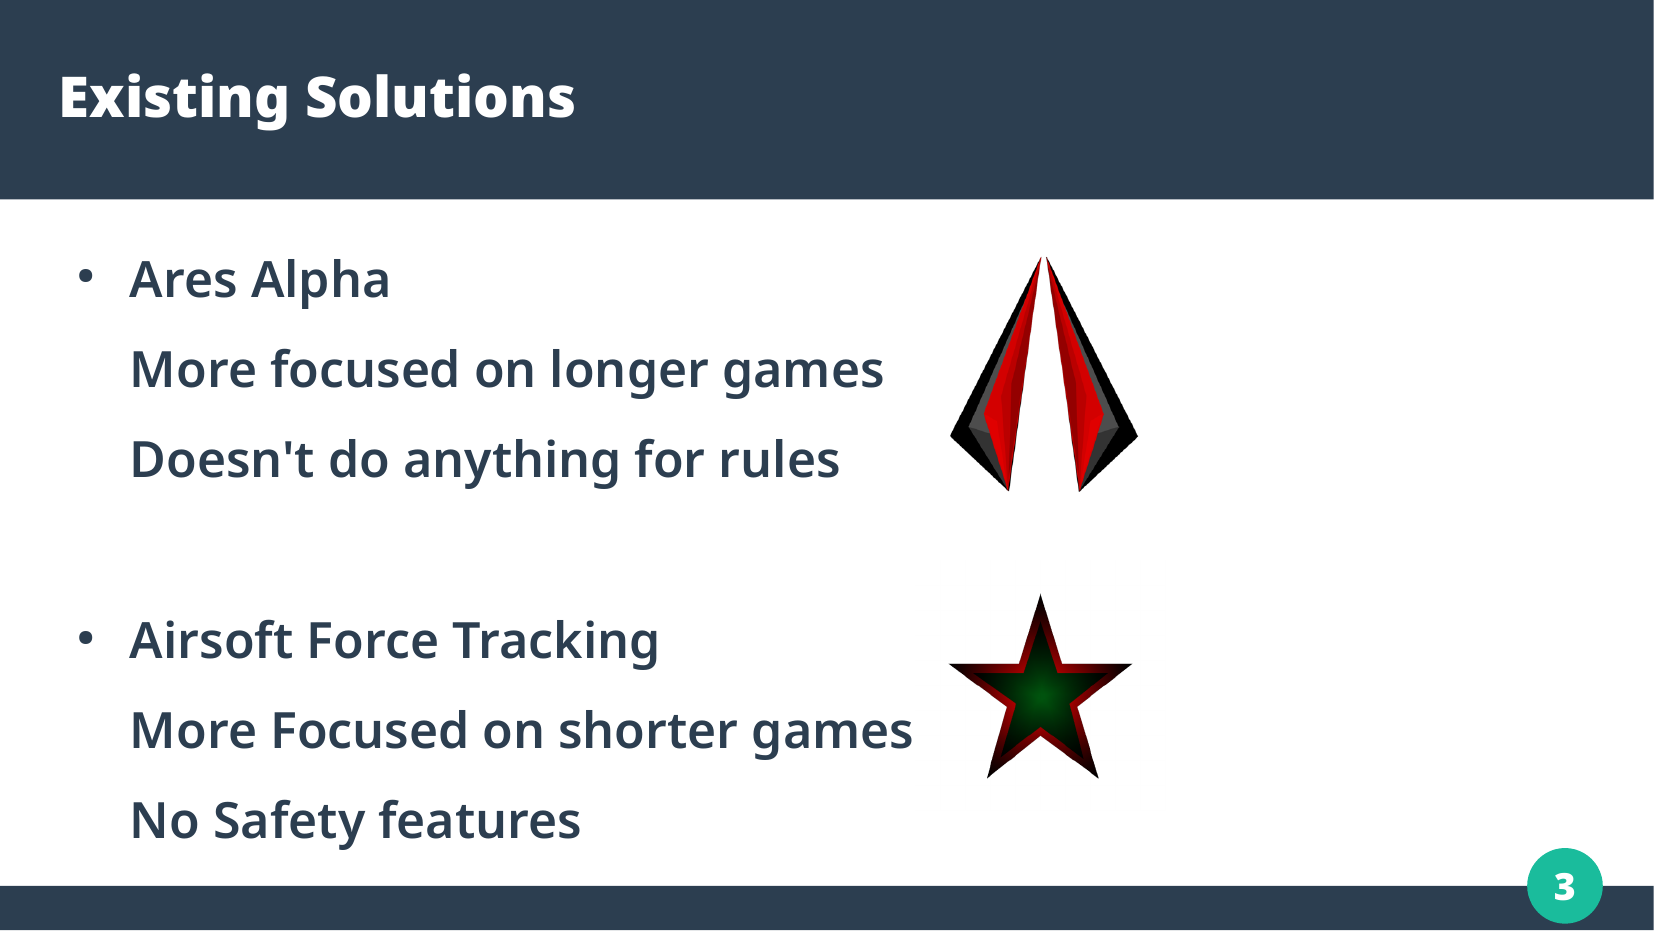

# Existing Solutions
Ares Alpha
More focused on longer games
Doesn't do anything for rules
Airsoft Force Tracking
More Focused on shorter games
No Safety features